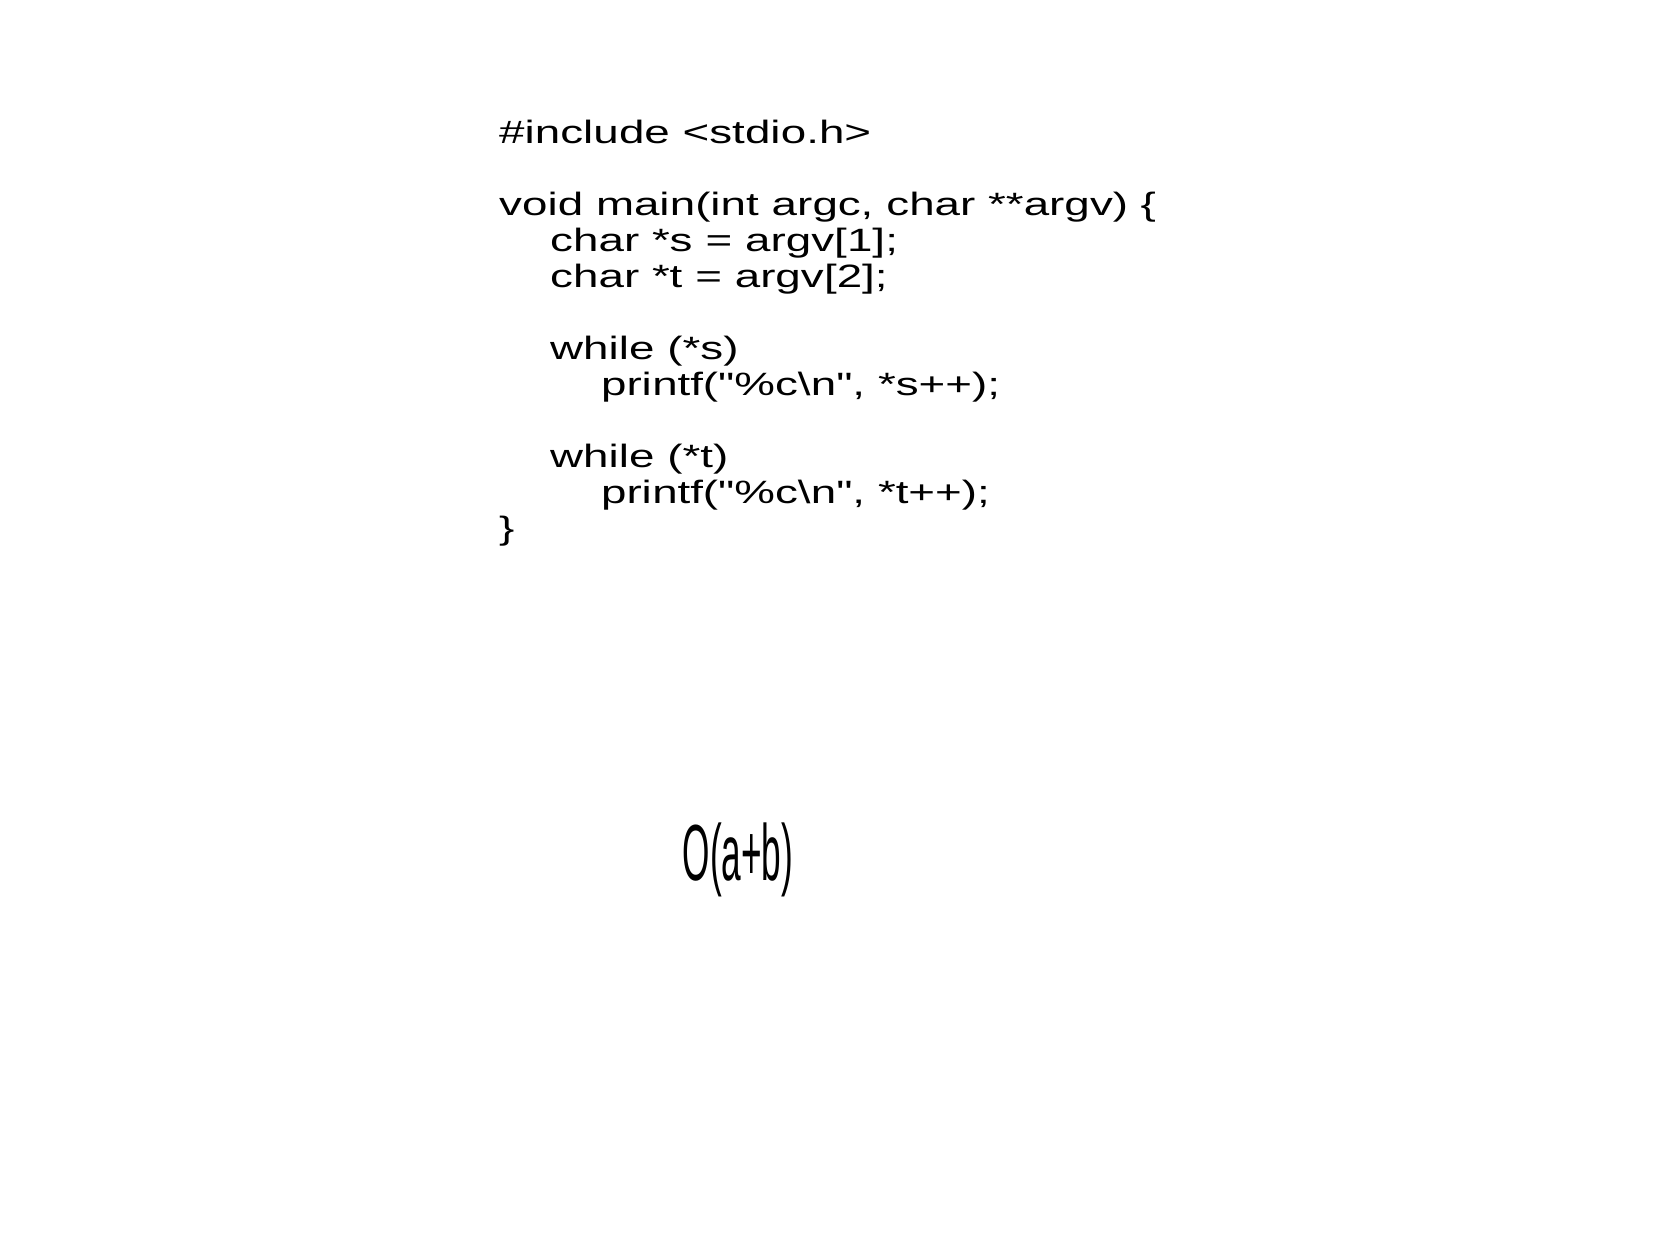

#include <stdio.h>
void main(int argc, char **argv) {
 char *s = argv[1];
 char *t = argv[2];
 while (*s)
 printf("%c\n", *s++);
 while (*t)
 printf("%c\n", *t++);
}
O(a+b)